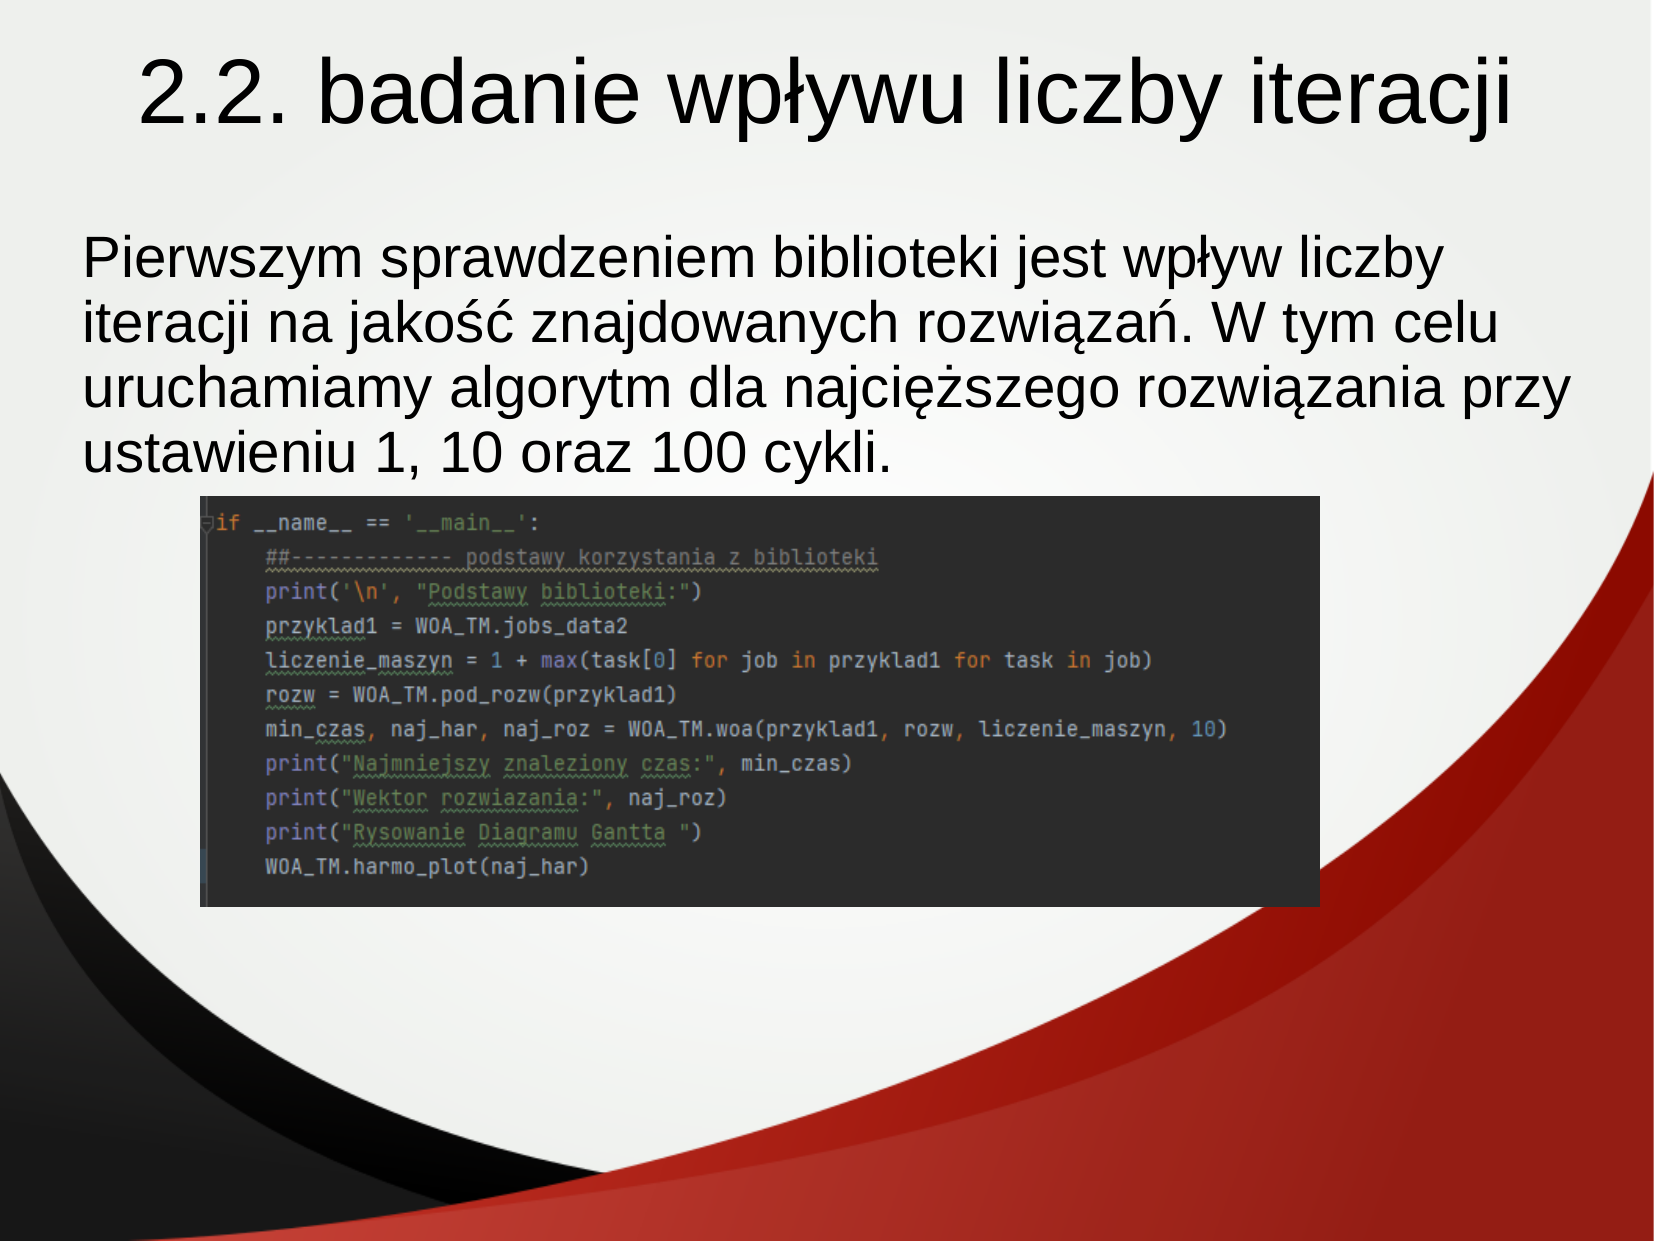

# 2.2. badanie wpływu liczby iteracji
Pierwszym sprawdzeniem biblioteki jest wpływ liczby iteracji na jakość znajdowanych rozwiązań. W tym celu uruchamiamy algorytm dla najcięższego rozwiązania przy ustawieniu 1, 10 oraz 100 cykli.